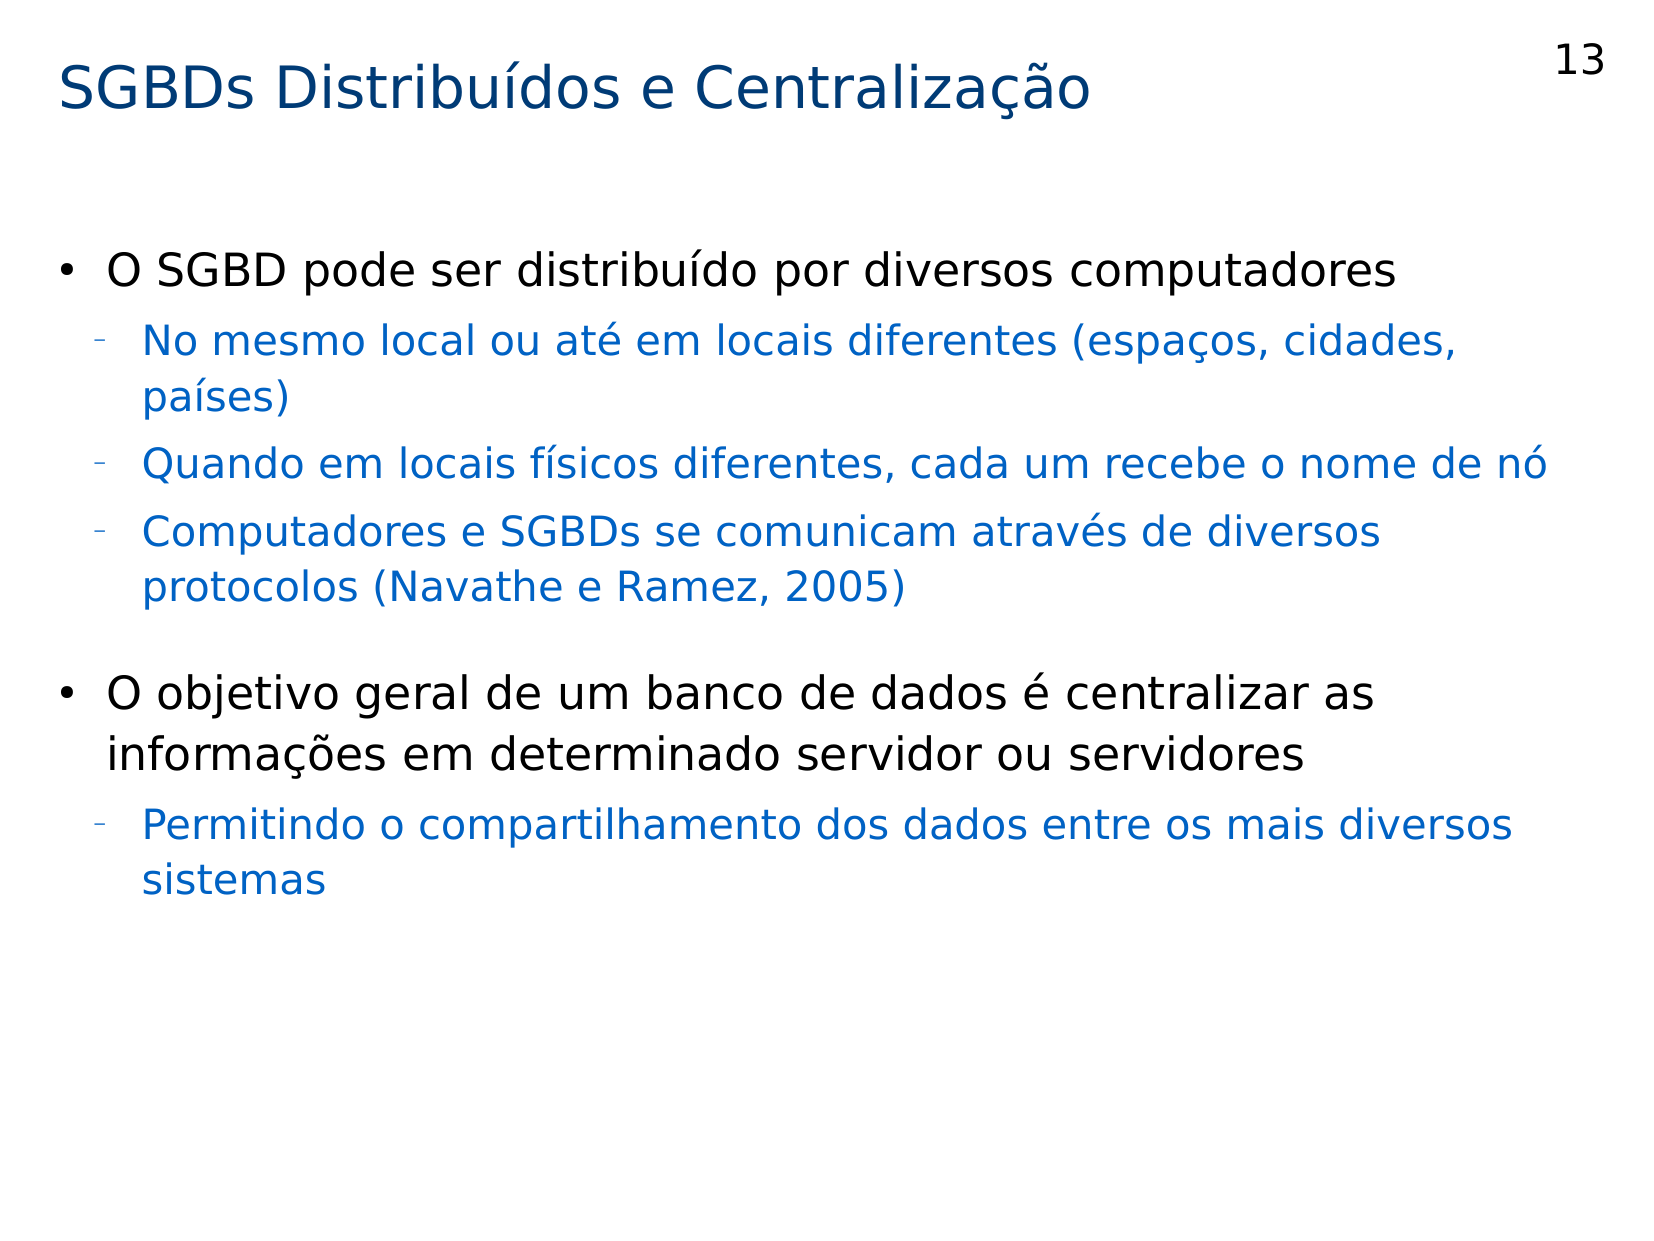

# SGBDs Distribuídos e Centralização
13
O SGBD pode ser distribuído por diversos computadores
No mesmo local ou até em locais diferentes (espaços, cidades, países)
Quando em locais físicos diferentes, cada um recebe o nome de nó
Computadores e SGBDs se comunicam através de diversos protocolos (Navathe e Ramez, 2005)
O objetivo geral de um banco de dados é centralizar as informações em determinado servidor ou servidores
Permitindo o compartilhamento dos dados entre os mais diversos sistemas